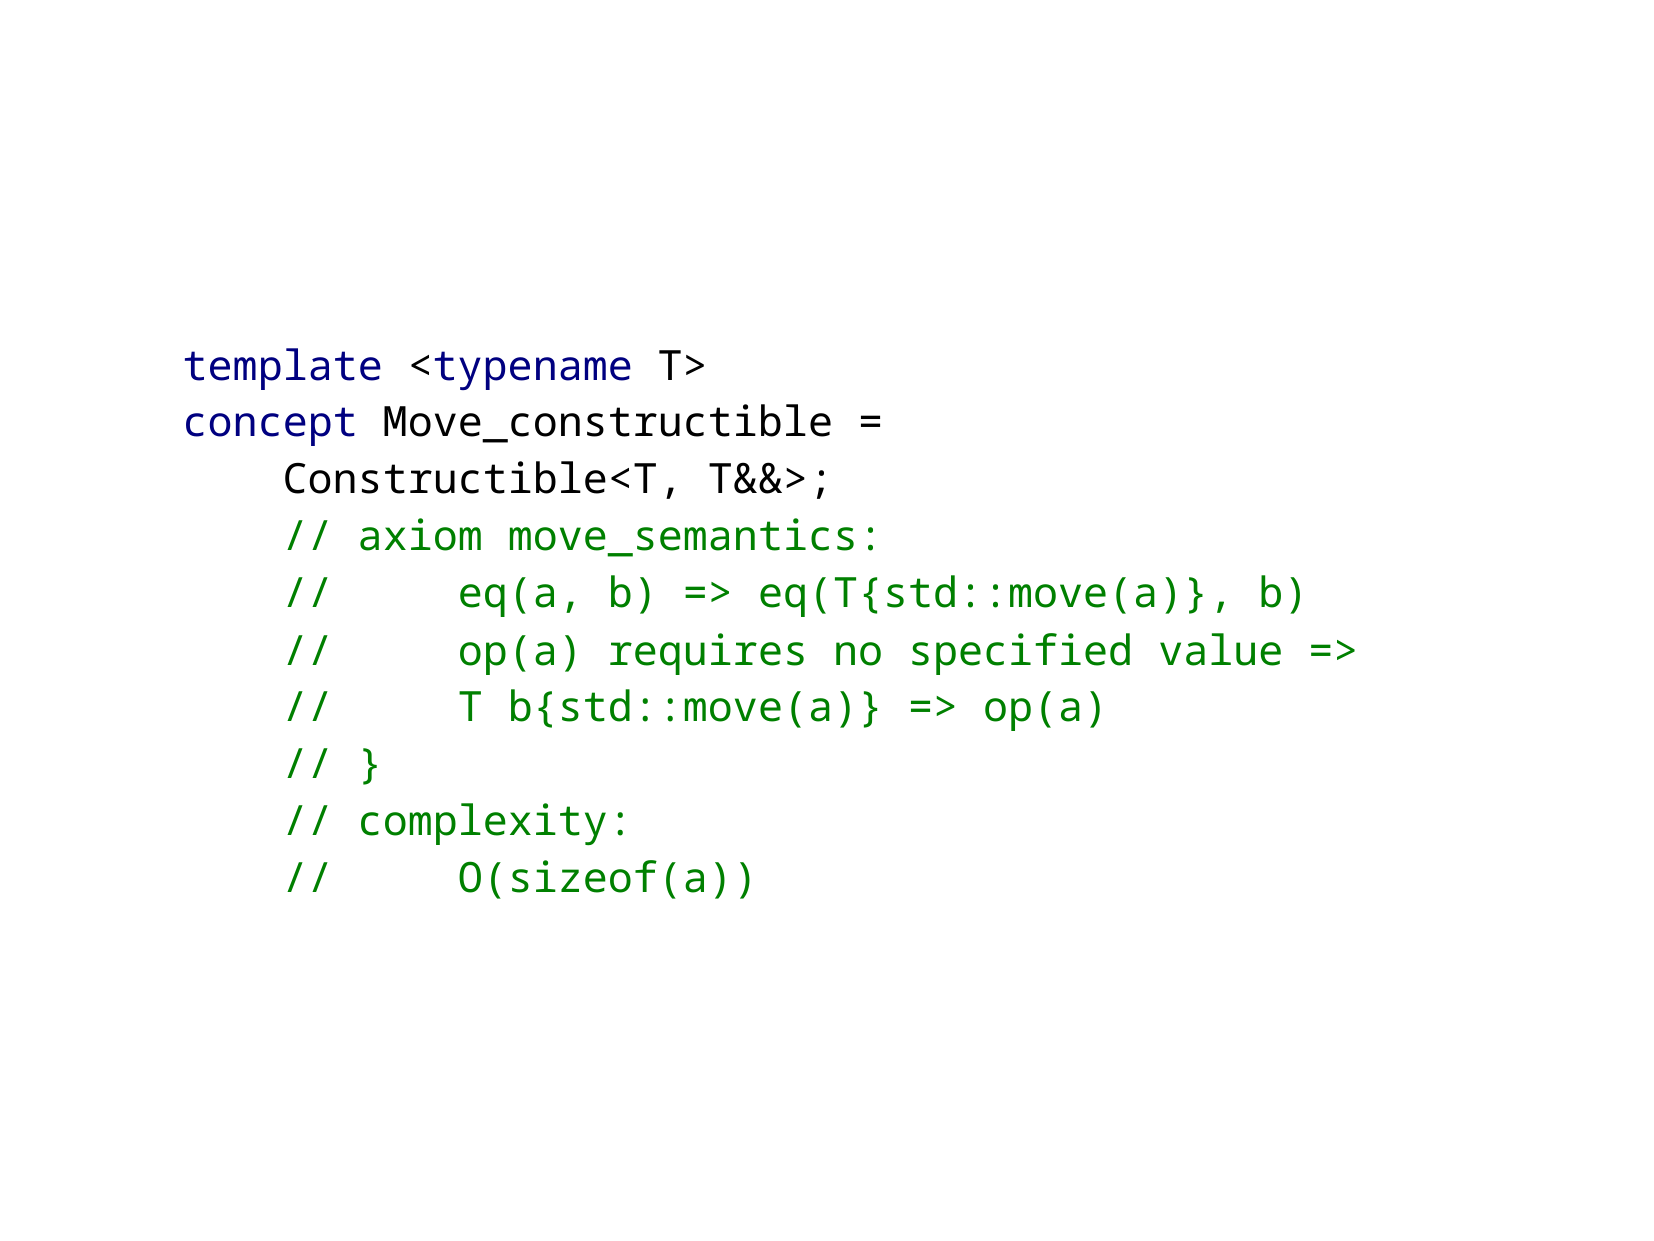

# template <typename T>
 concept Move_constructible =
 Constructible<T, T&&>;
 // axiom move_semantics:
 // eq(a, b) => eq(T{std::move(a)}, b)
 // op(a) requires no specified value =>
 // T b{std::move(a)} => op(a)
 // }
 // complexity:
 // O(sizeof(a))